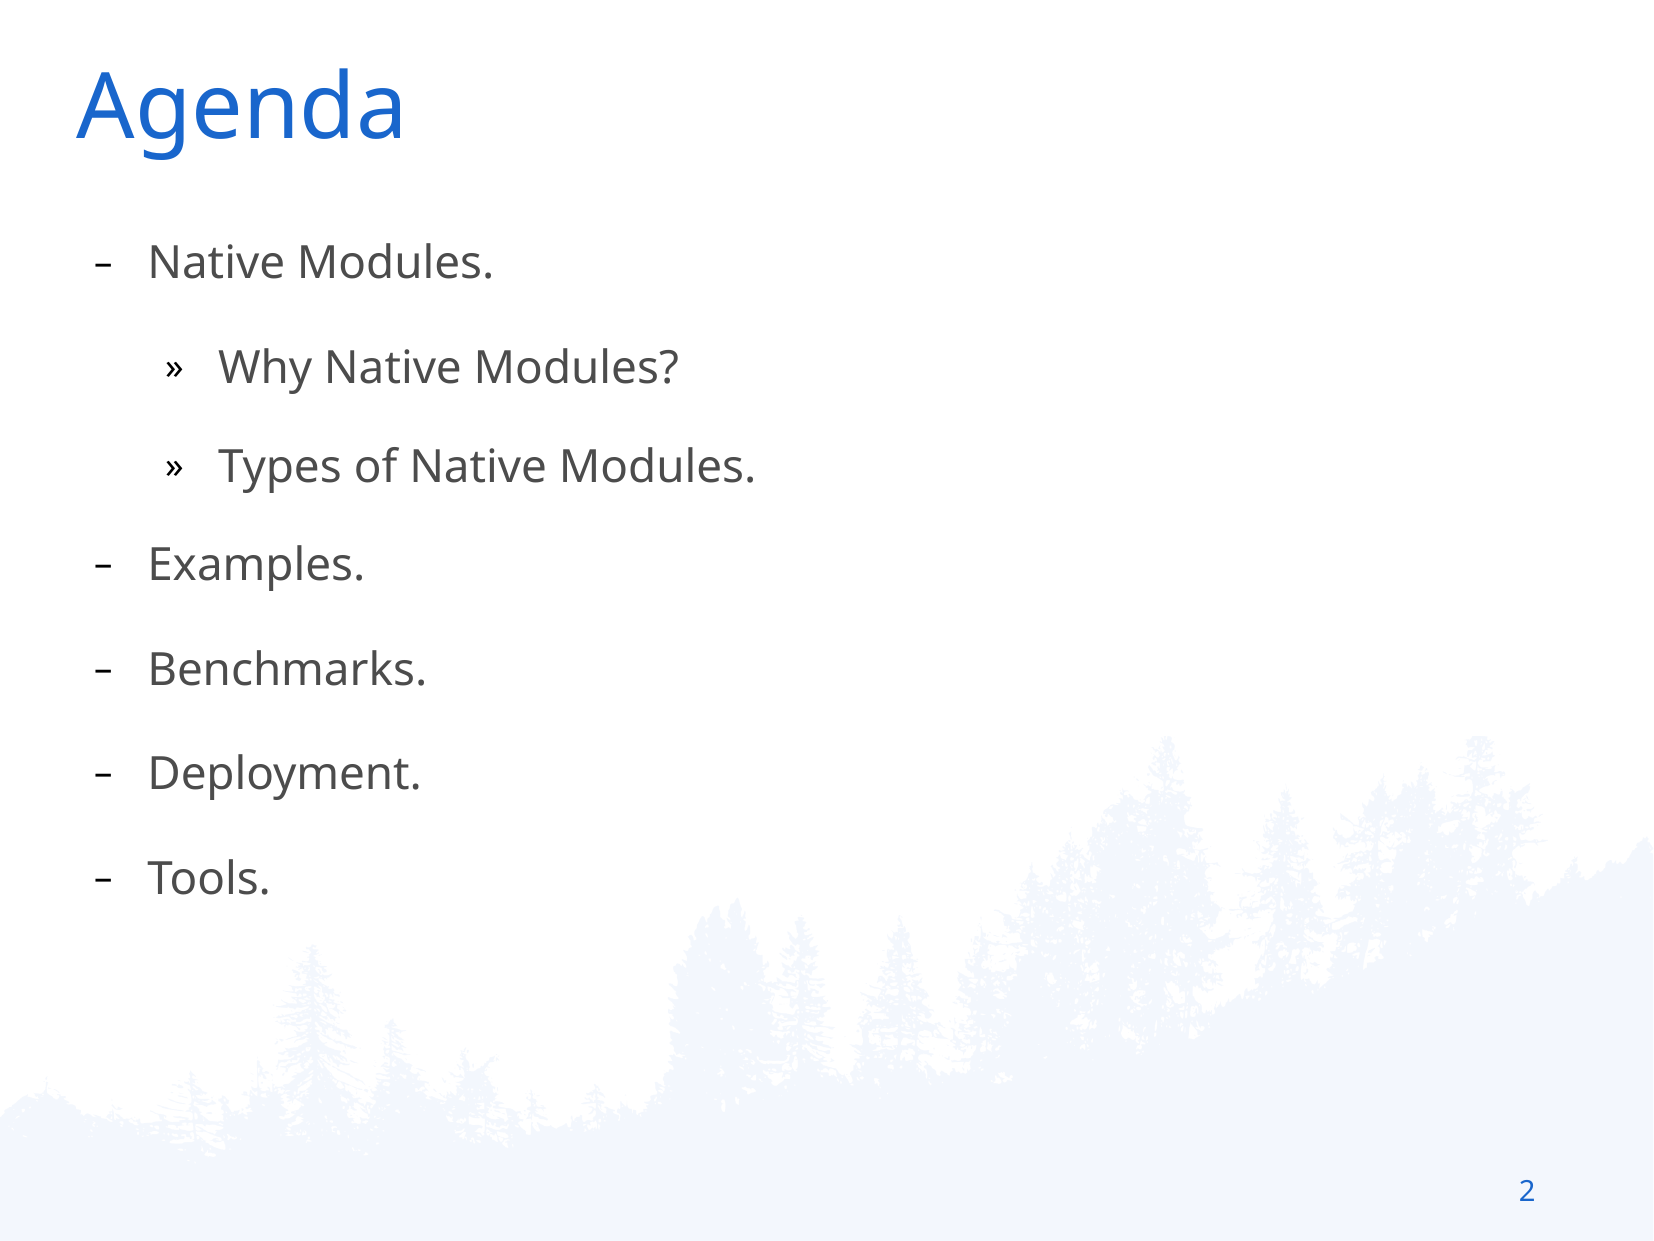

Agenda
# Native Modules.
Why Native Modules?
Types of Native Modules.
Examples.
Benchmarks.
Deployment.
Tools.
2